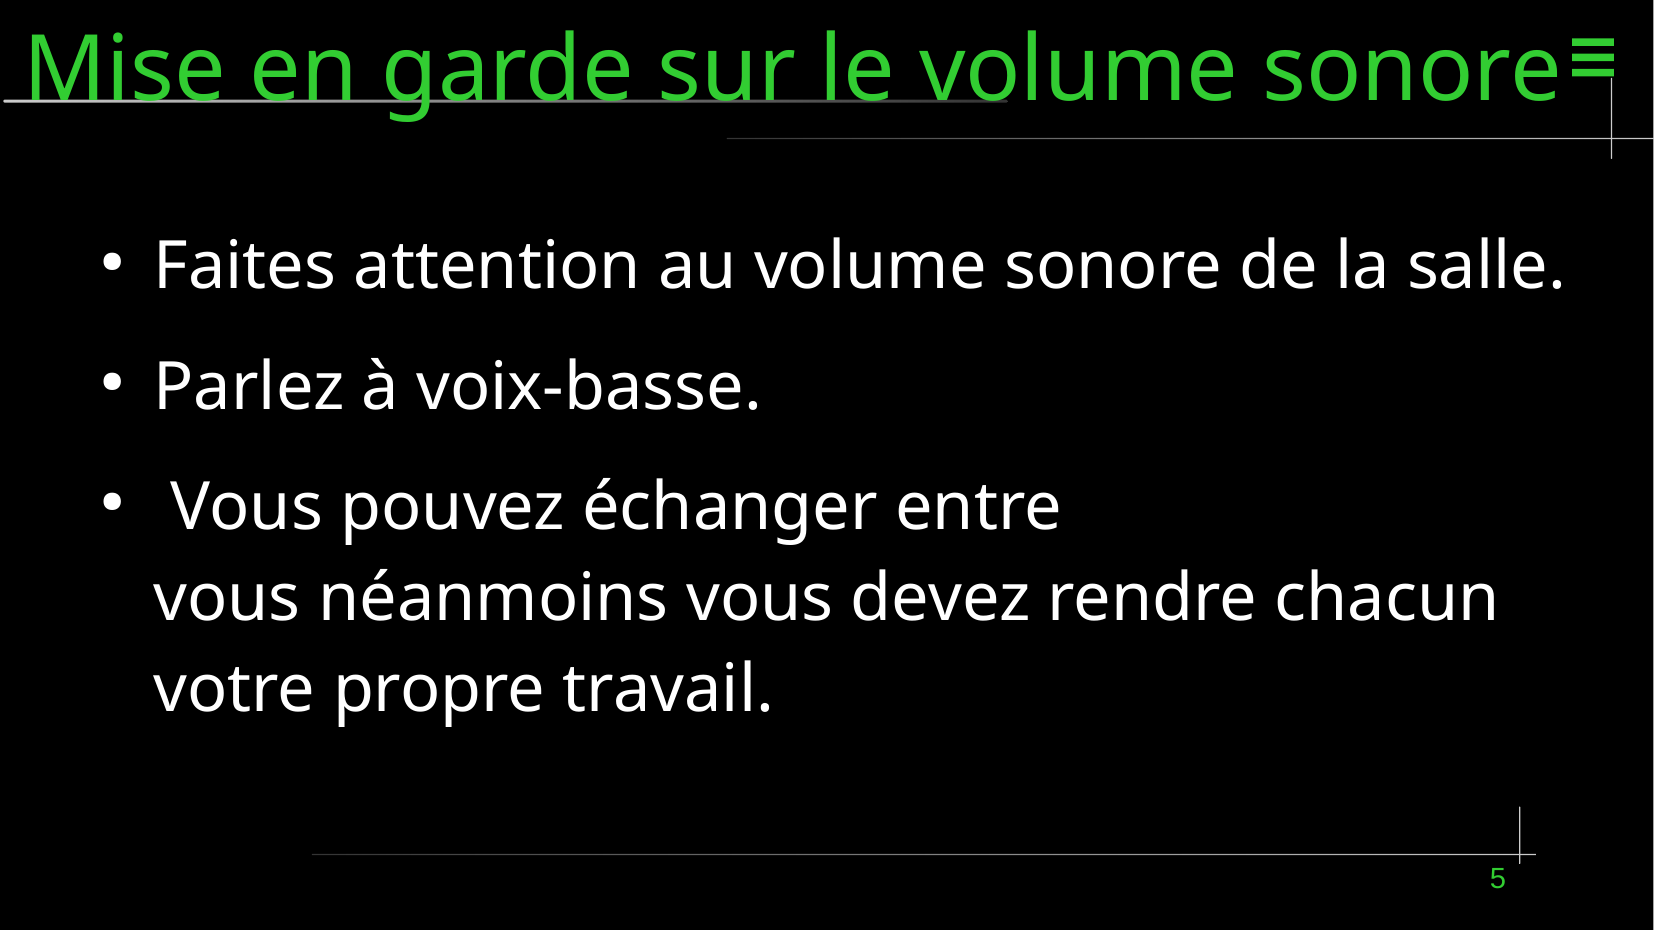

# Mise en garde sur le volume sonore
Faites attention au volume sonore de la salle.
Parlez à voix-basse.
 Vous pouvez échanger entre vous néanmoins vous devez rendre chacun votre propre travail.
5